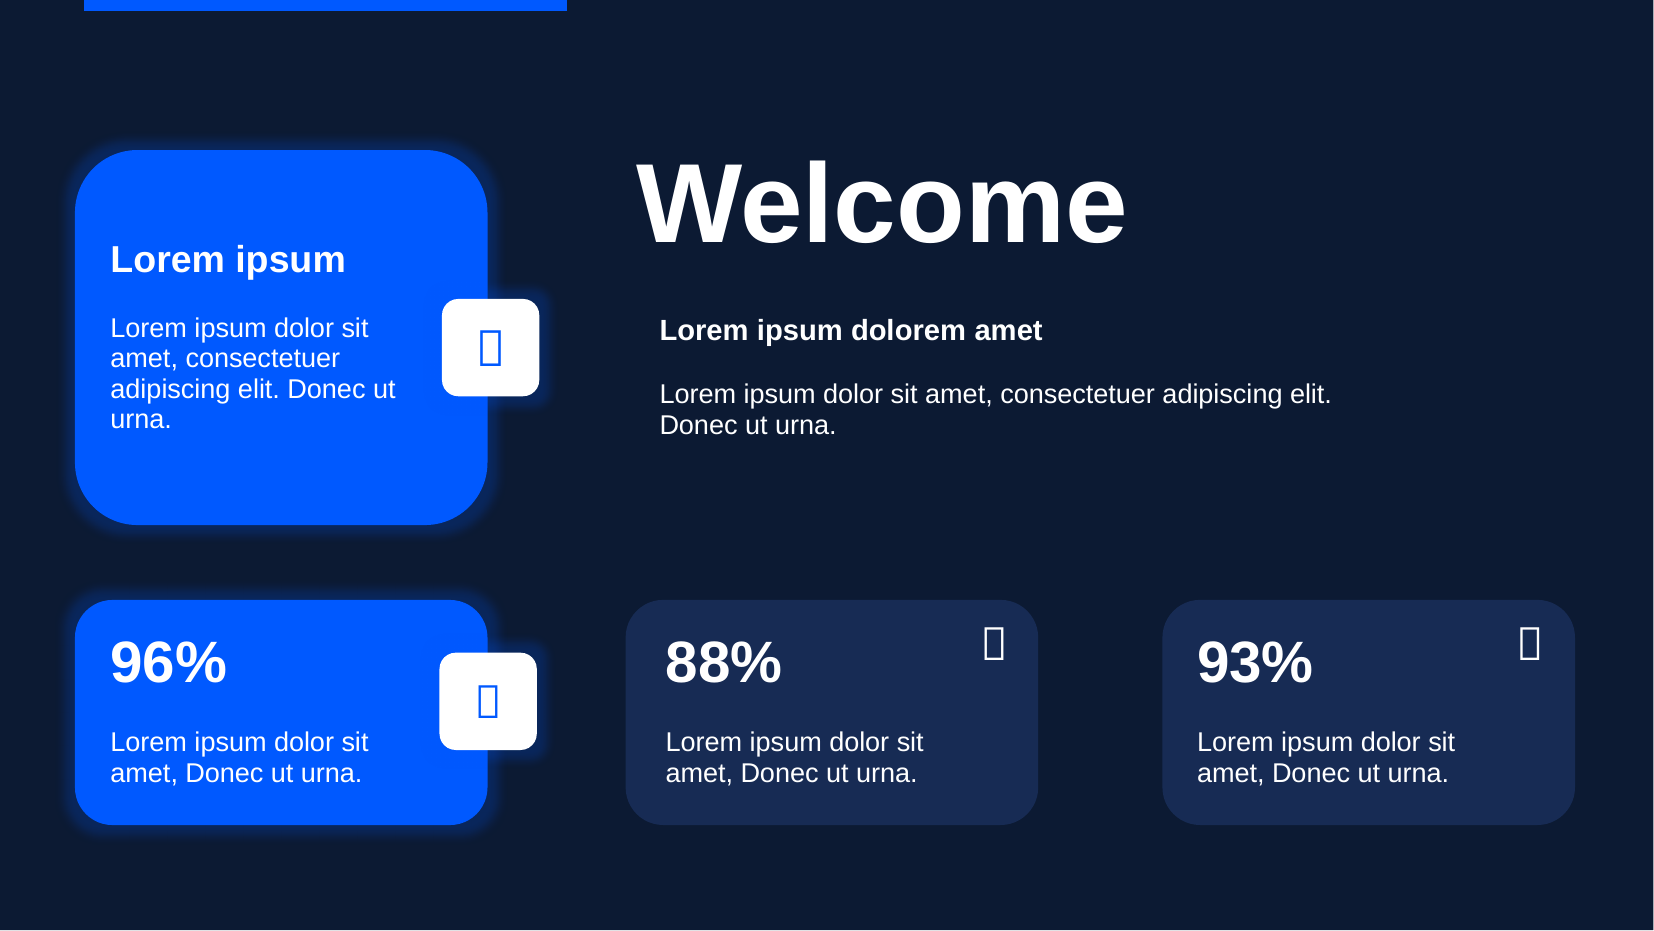

# Welcome
Lorem ipsum
Lorem ipsum dolor sit amet, consectetuer adipiscing elit. Donec ut urna.

Lorem ipsum dolorem amet
Lorem ipsum dolor sit amet, consectetuer adipiscing elit. Donec ut urna.


96%
Lorem ipsum dolor sit amet, Donec ut urna.
88%
Lorem ipsum dolor sit amet, Donec ut urna.
93%
Lorem ipsum dolor sit amet, Donec ut urna.
